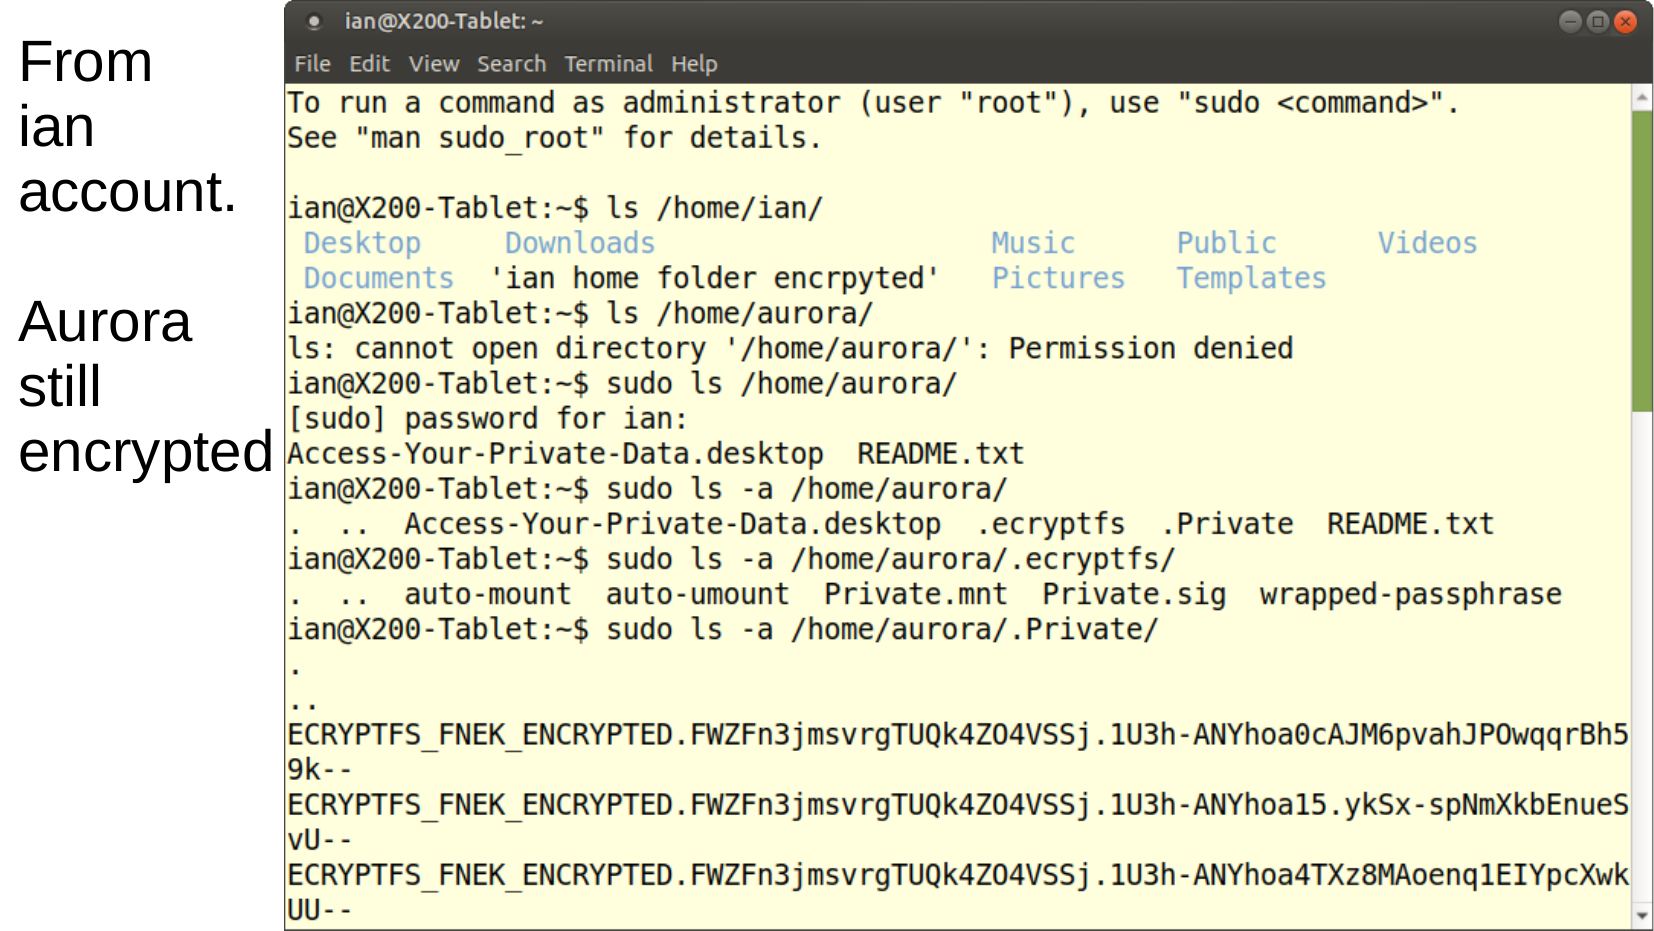

# From ian account. Aurora still encrypted